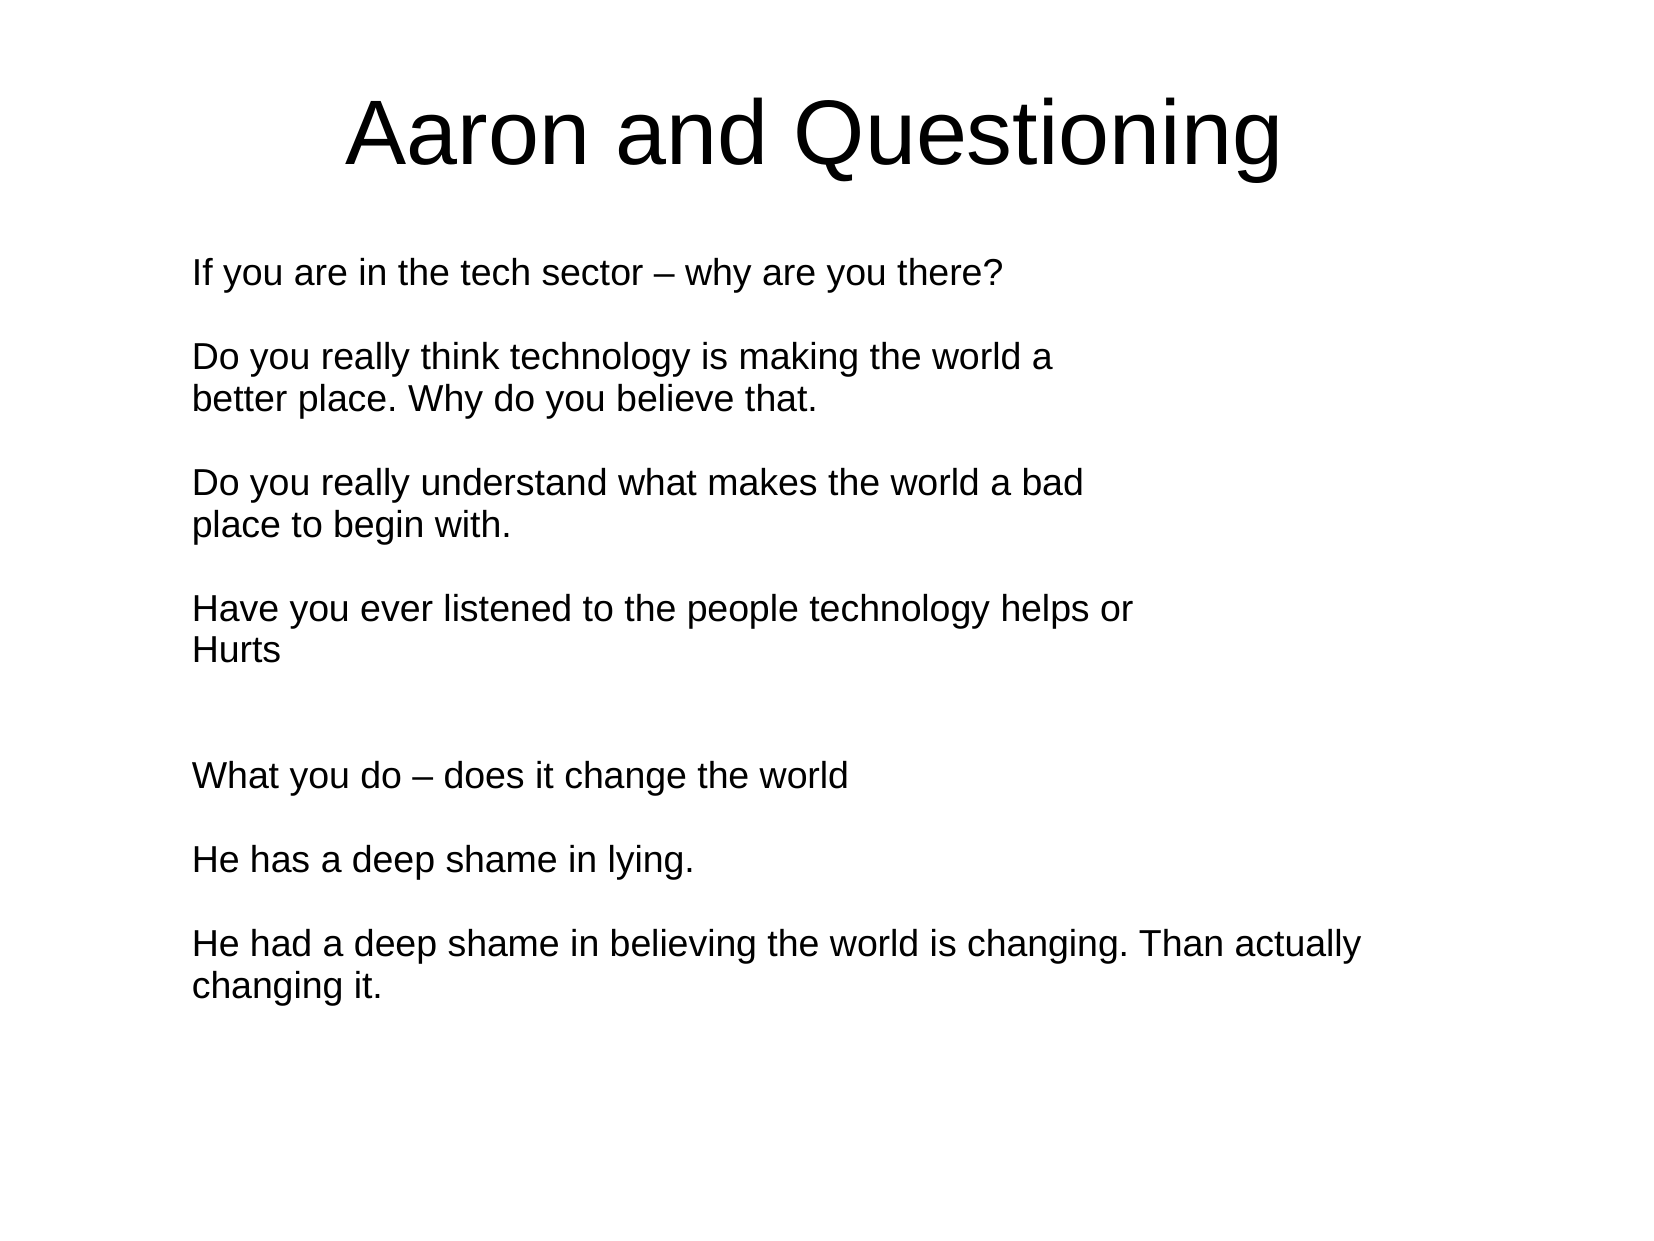

# Aaron and Questioning
If you are in the tech sector – why are you there?
Do you really think technology is making the world a
better place. Why do you believe that.
Do you really understand what makes the world a bad
place to begin with.
Have you ever listened to the people technology helps or
Hurts
What you do – does it change the world
He has a deep shame in lying.
He had a deep shame in believing the world is changing. Than actually changing it.